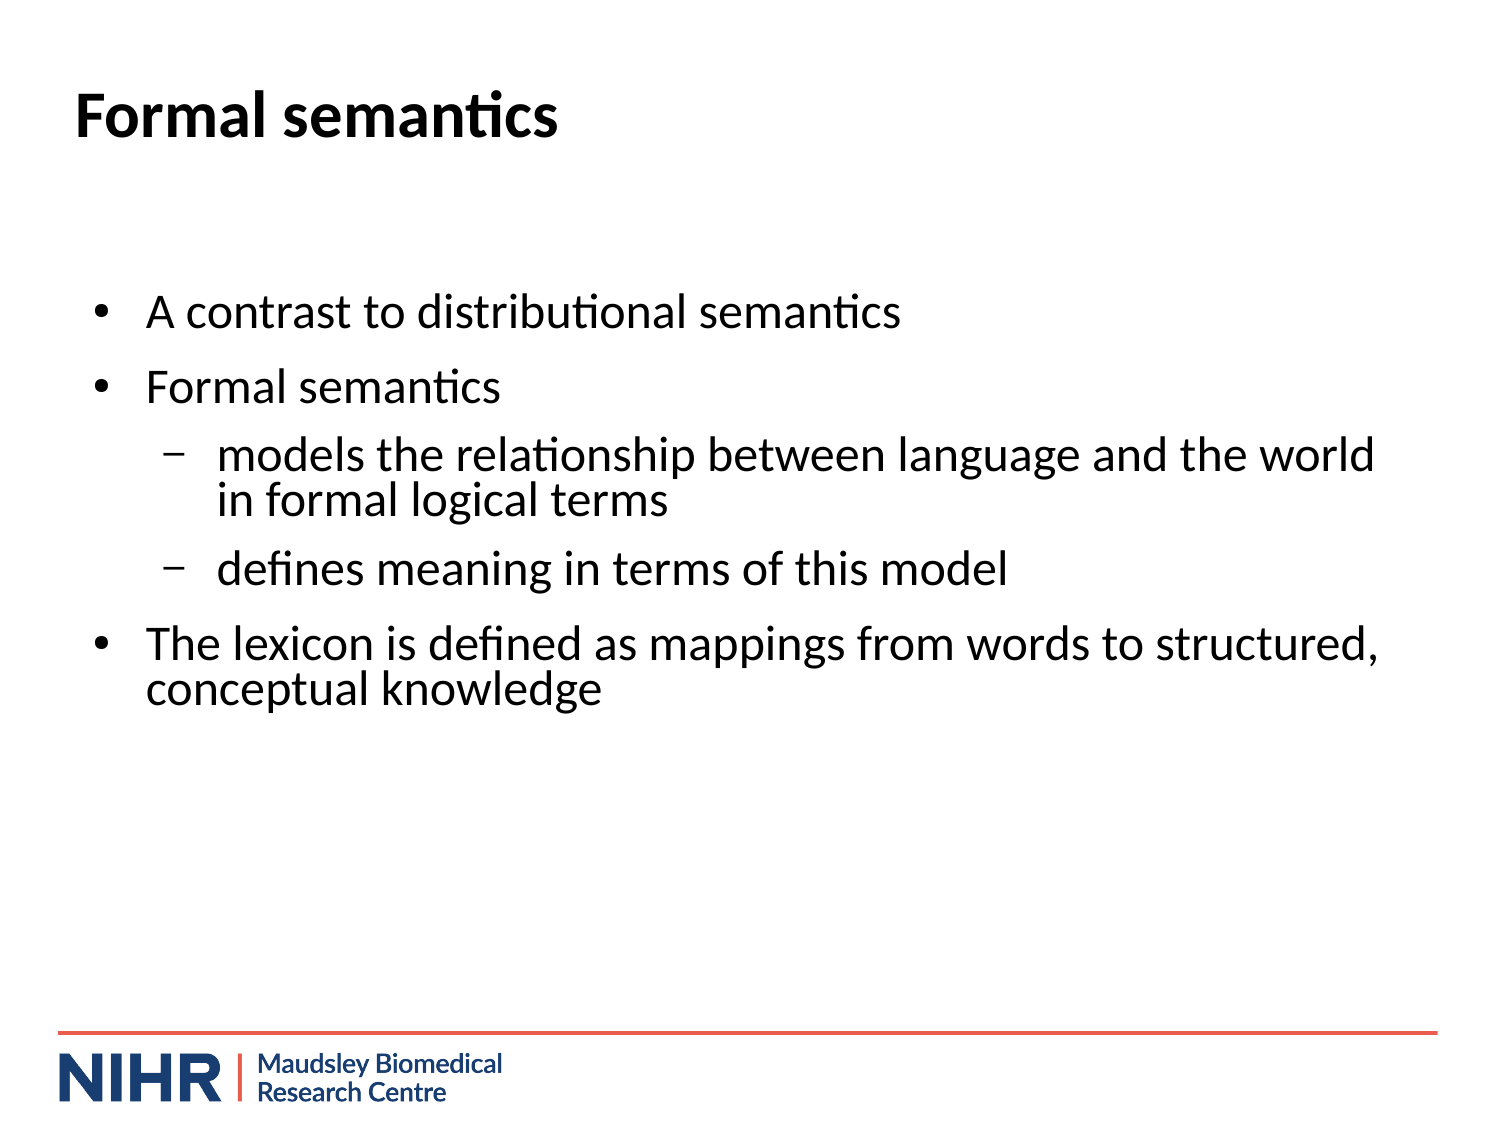

# Formal semantics
A contrast to distributional semantics
Formal semantics
models the relationship between language and the world in formal logical terms
defines meaning in terms of this model
The lexicon is defined as mappings from words to structured, conceptual knowledge